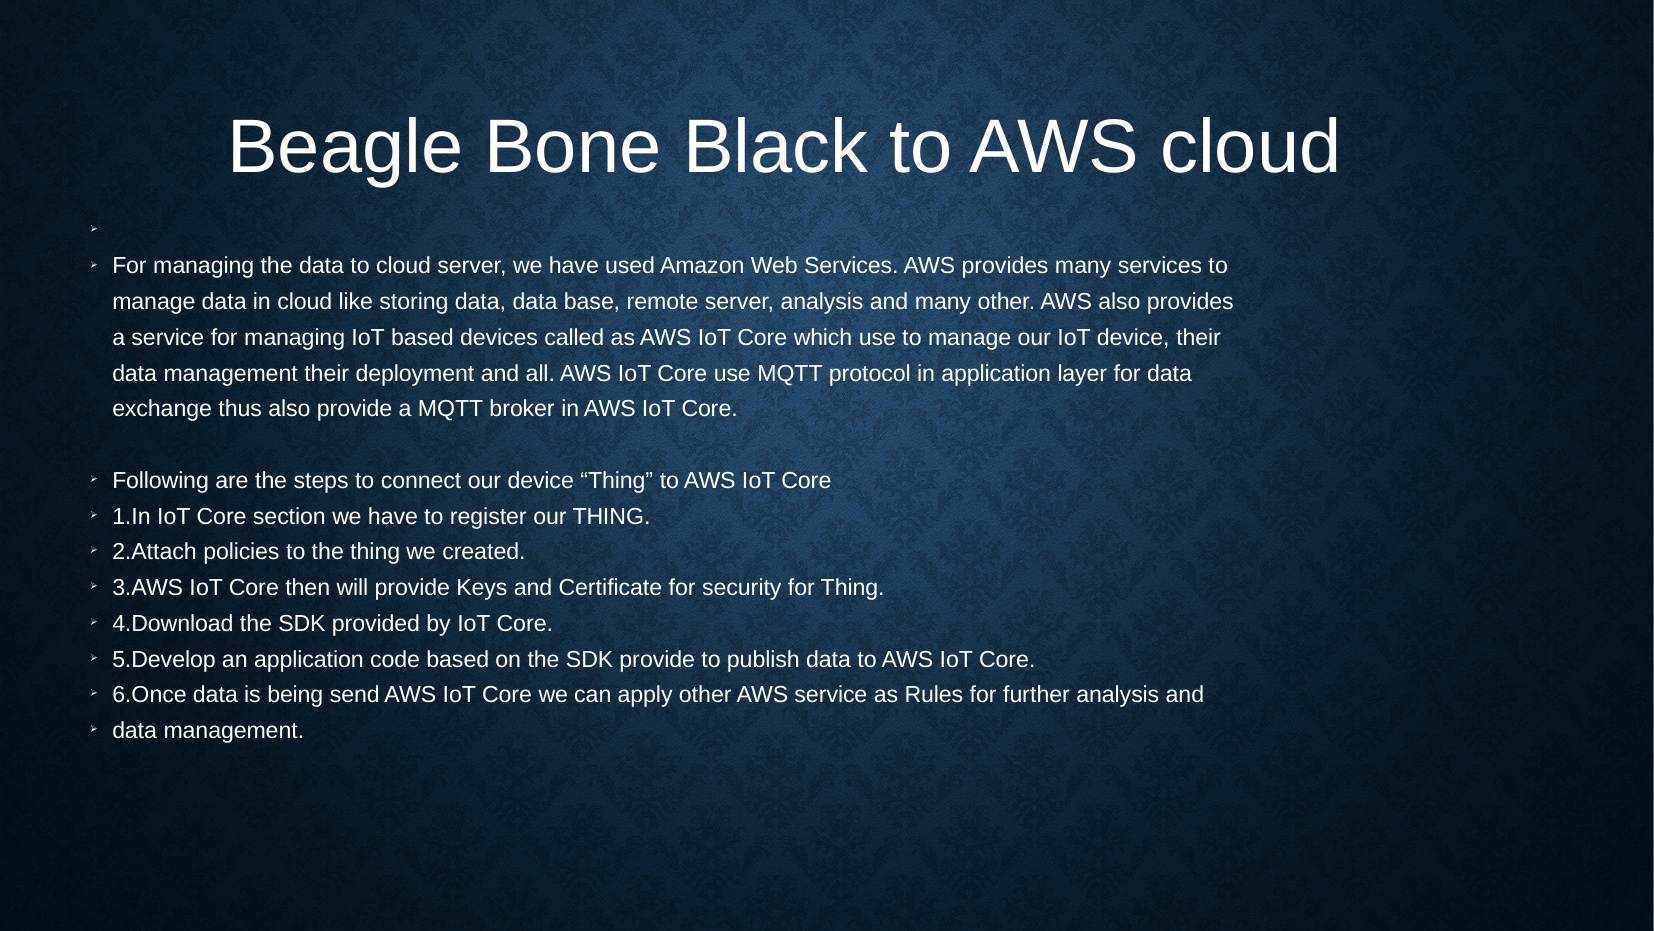

# Beagle Bone Black to AWS cloud
For managing the data to cloud server, we have used Amazon Web Services. AWS provides many services to
manage data in cloud like storing data, data base, remote server, analysis and many other. AWS also provides
a service for managing IoT based devices called as AWS IoT Core which use to manage our IoT device, their
data management their deployment and all. AWS IoT Core use MQTT protocol in application layer for data
exchange thus also provide a MQTT broker in AWS IoT Core.
Following are the steps to connect our device “Thing” to AWS IoT Core
1.In IoT Core section we have to register our THING.
2.Attach policies to the thing we created.
3.AWS IoT Core then will provide Keys and Certificate for security for Thing.
4.Download the SDK provided by IoT Core.
5.Develop an application code based on the SDK provide to publish data to AWS IoT Core.
6.Once data is being send AWS IoT Core we can apply other AWS service as Rules for further analysis and
data management.